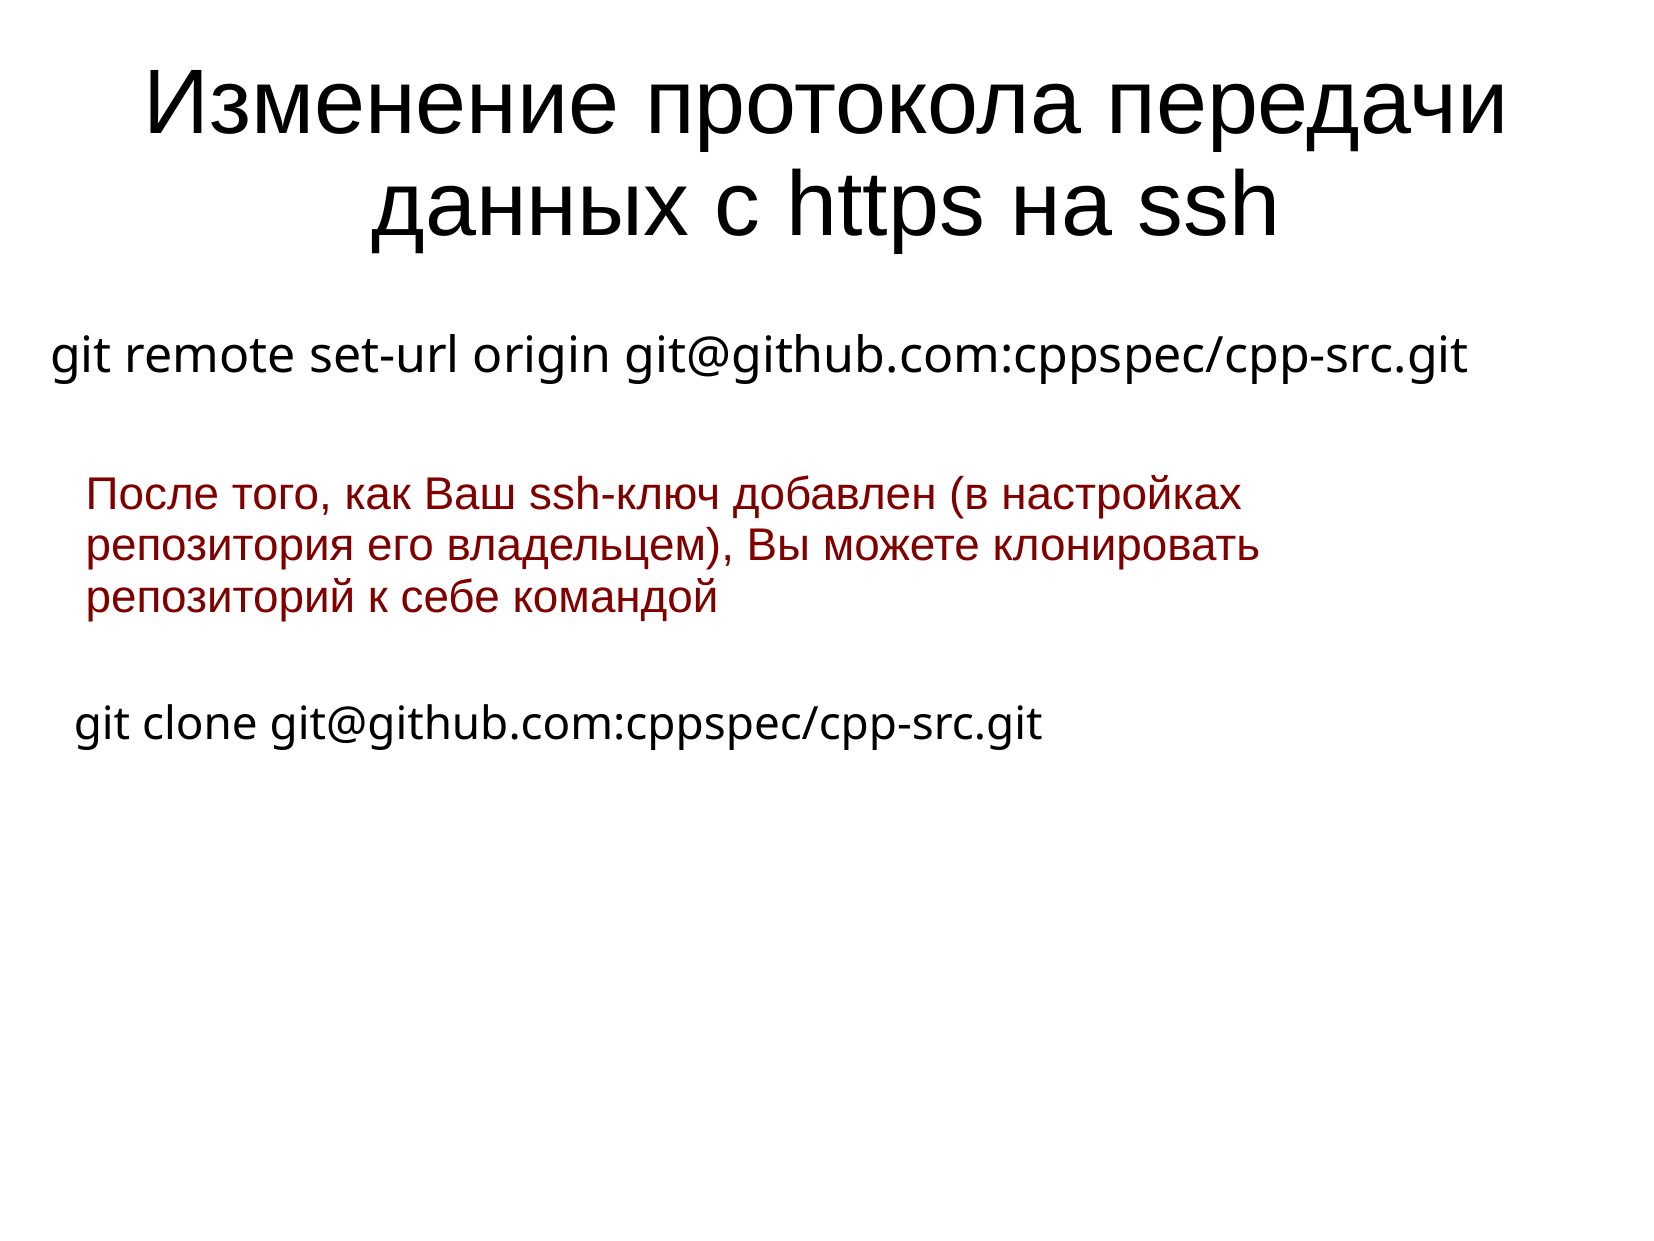

# Изменение протокола передачи данных с https на ssh
git remote set-url origin git@github.com:cppspec/cpp-src.git
После того, как Ваш ssh-ключ добавлен (в настройках репозитория его владельцем), Вы можете клонировать репозиторий к себе командой
git clone git@github.com:cppspec/cpp-src.git